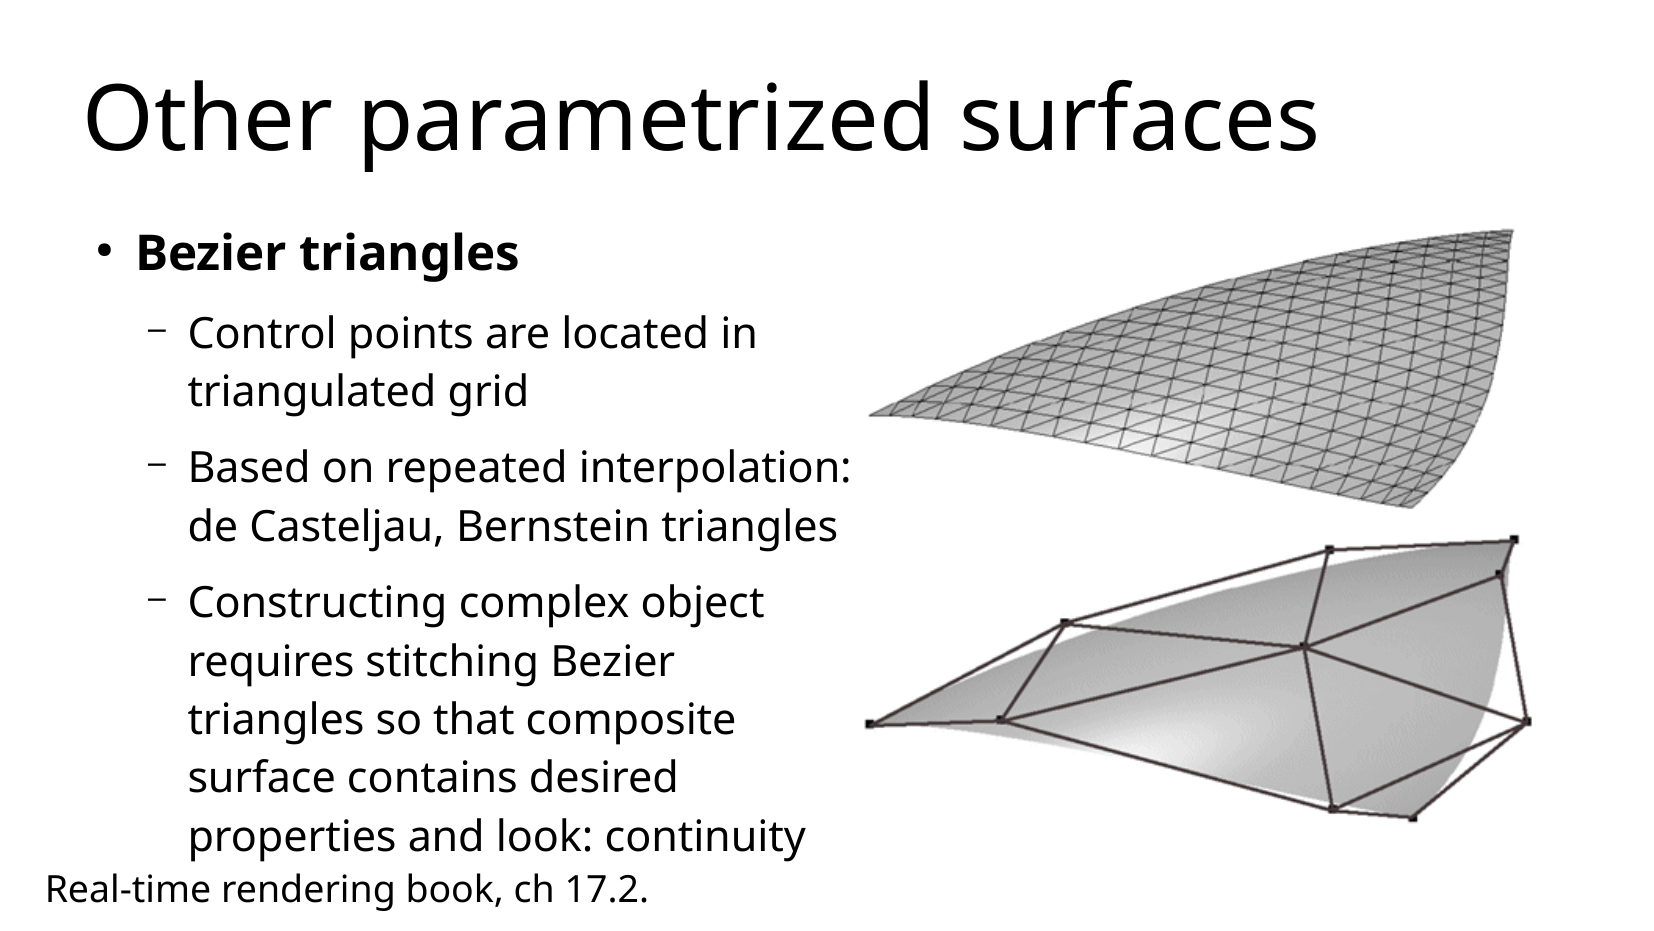

# Other parametrized surfaces
Bezier triangles
Control points are located in triangulated grid
Based on repeated interpolation: de Casteljau, Bernstein triangles
Constructing complex object requires stitching Bezier triangles so that composite surface contains desired properties and look: continuity
Real-time rendering book, ch 17.2.